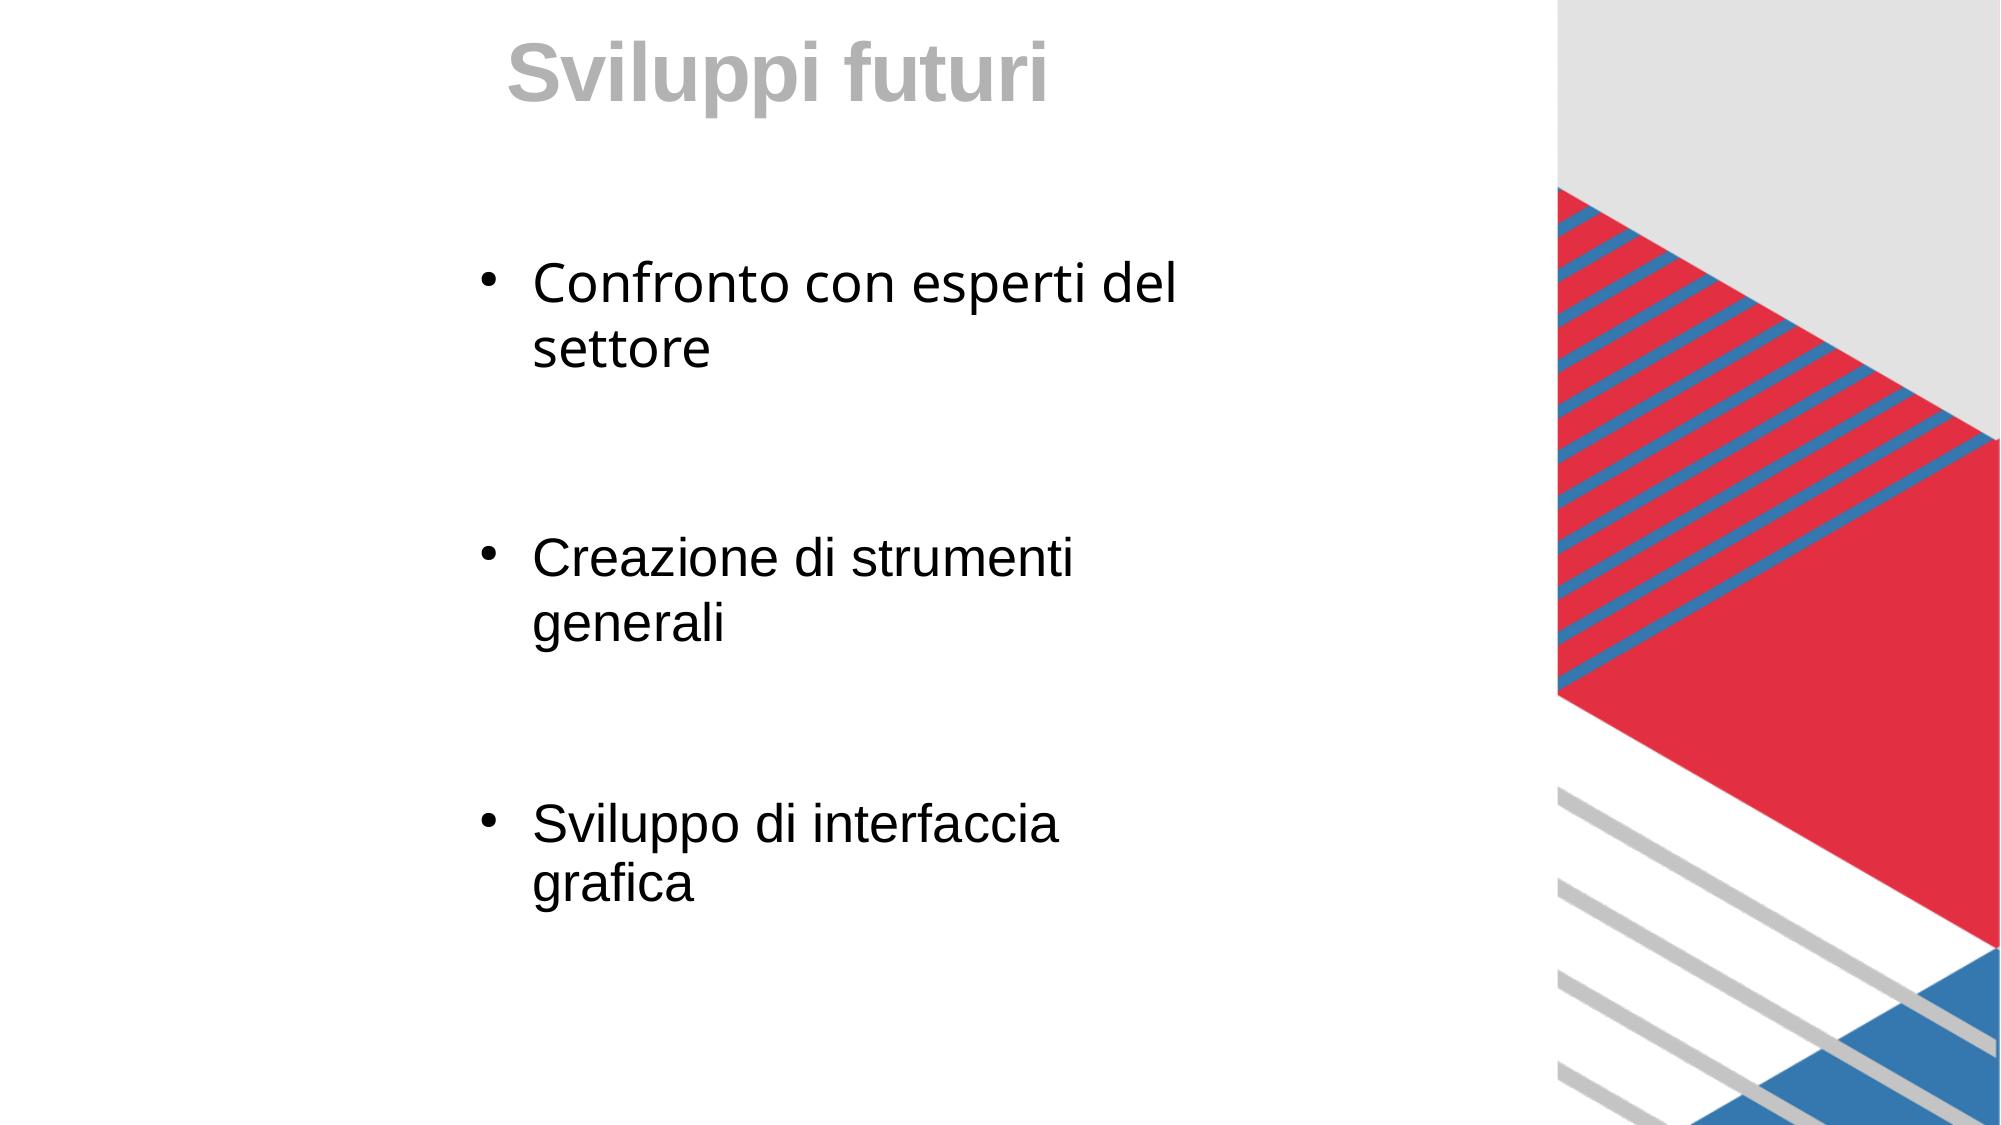

# Sviluppi futuri
Confronto con esperti del settore
Creazione di strumenti generali
Sviluppo di interfaccia grafica